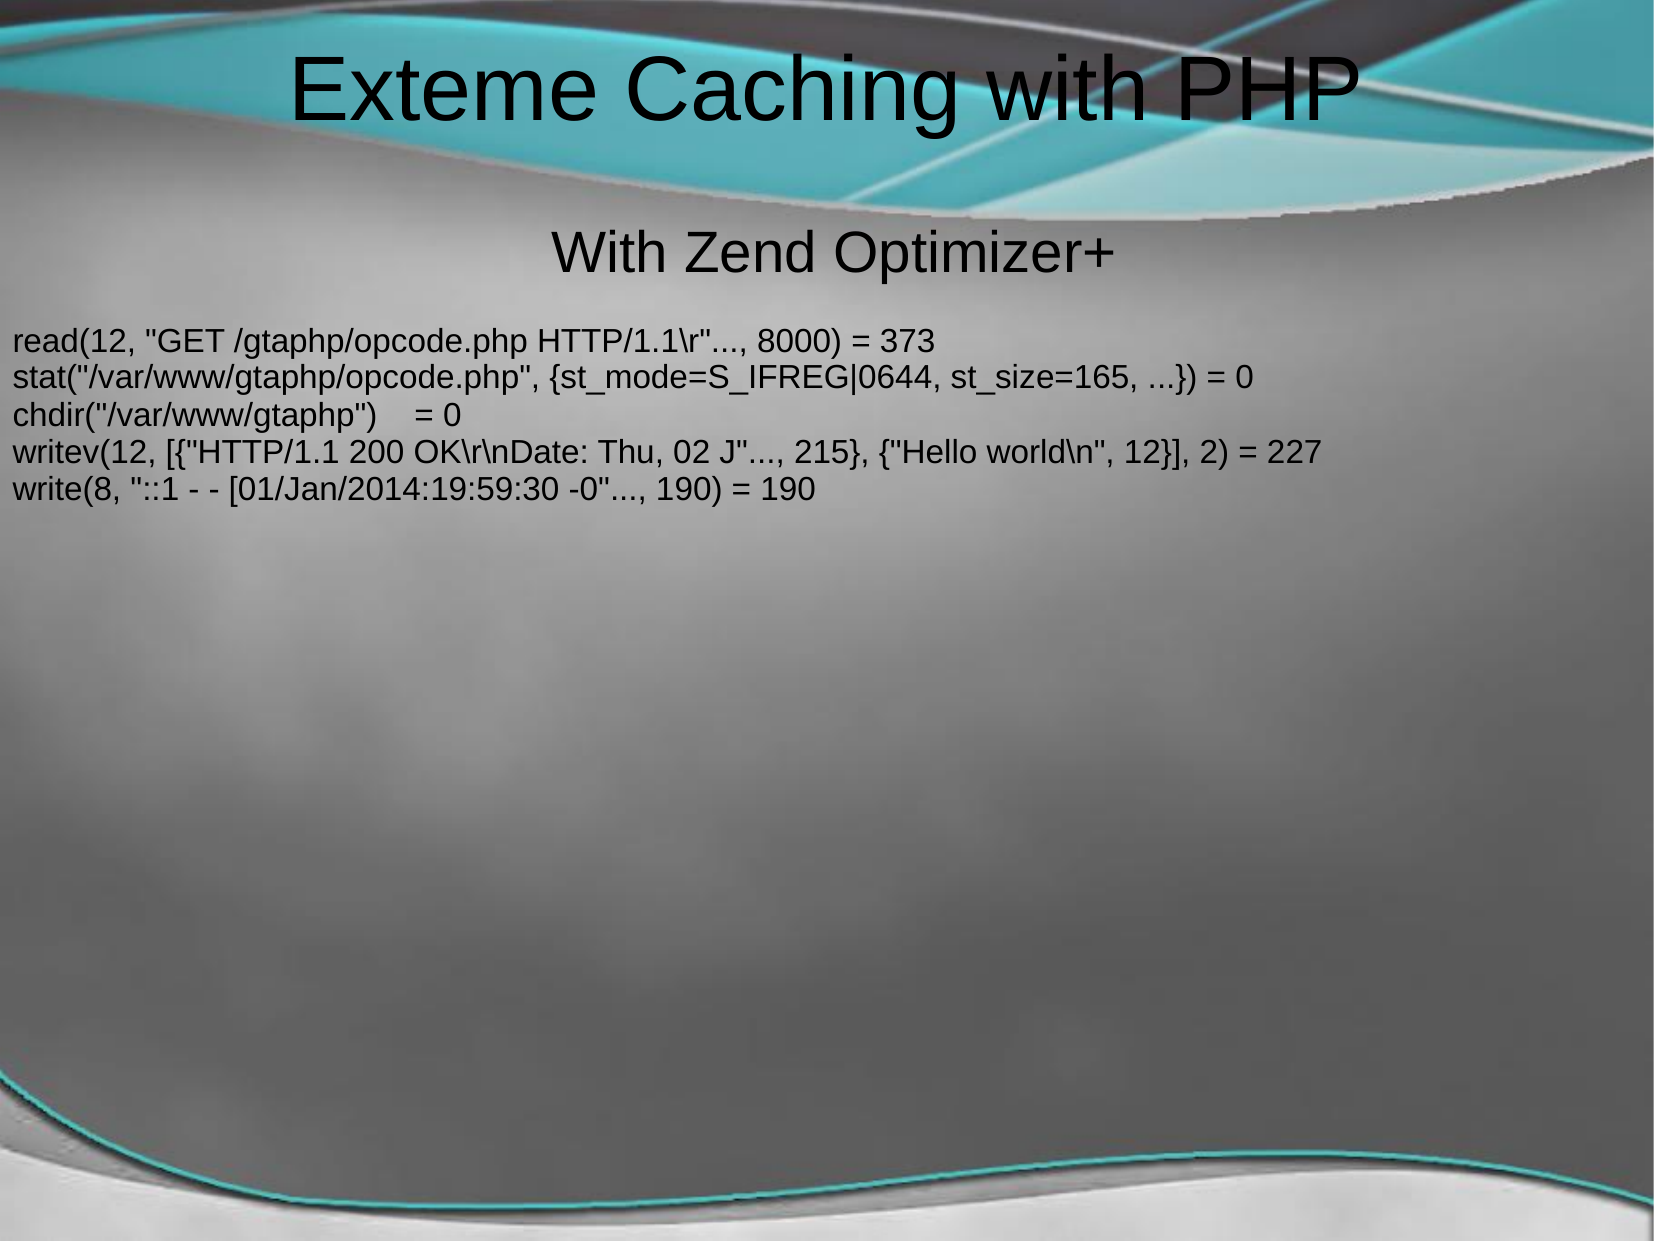

# Exteme Caching with PHP
With Zend Optimizer+
read(12, "GET /gtaphp/opcode.php HTTP/1.1\r"..., 8000) = 373
stat("/var/www/gtaphp/opcode.php", {st_mode=S_IFREG|0644, st_size=165, ...}) = 0
chdir("/var/www/gtaphp") = 0
writev(12, [{"HTTP/1.1 200 OK\r\nDate: Thu, 02 J"..., 215}, {"Hello world\n", 12}], 2) = 227
write(8, "::1 - - [01/Jan/2014:19:59:30 -0"..., 190) = 190